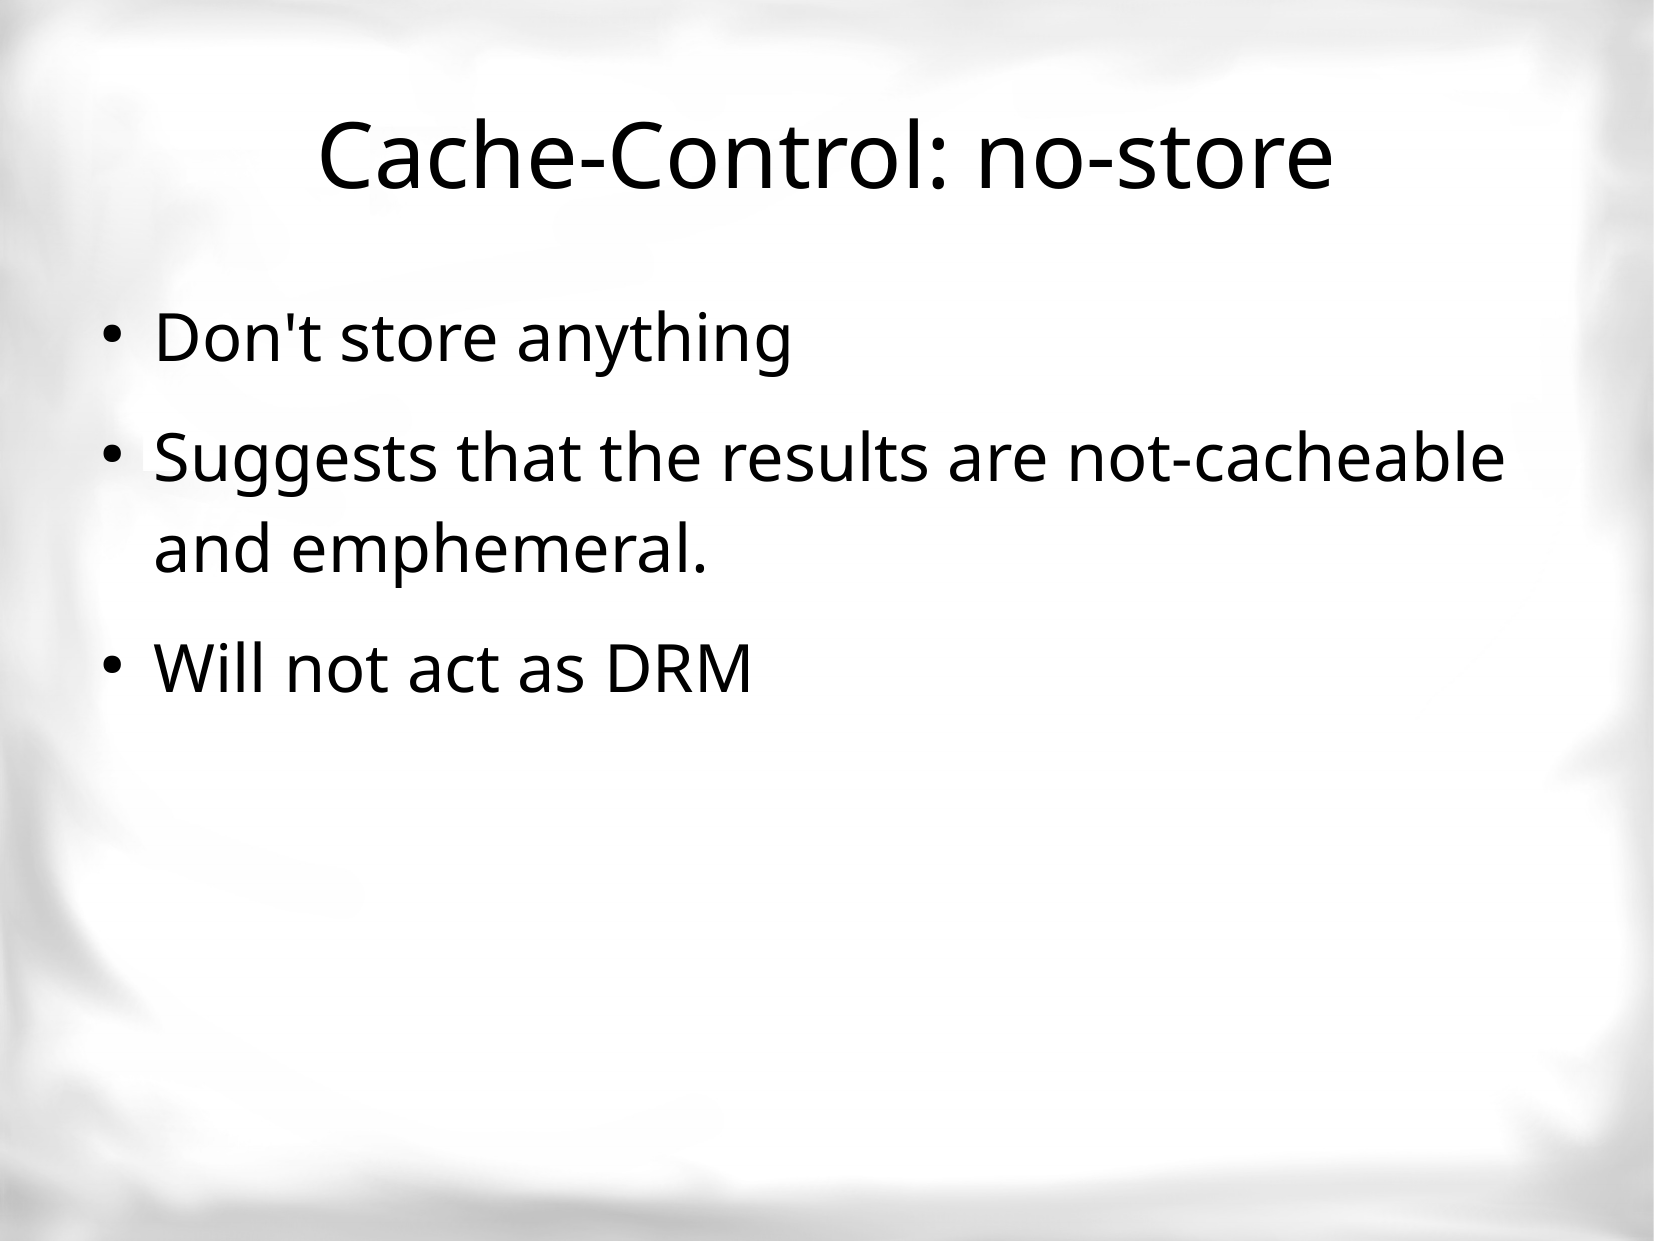

# Cache-Control: no-store
Don't store anything
Suggests that the results are not-cacheable and emphemeral.
Will not act as DRM